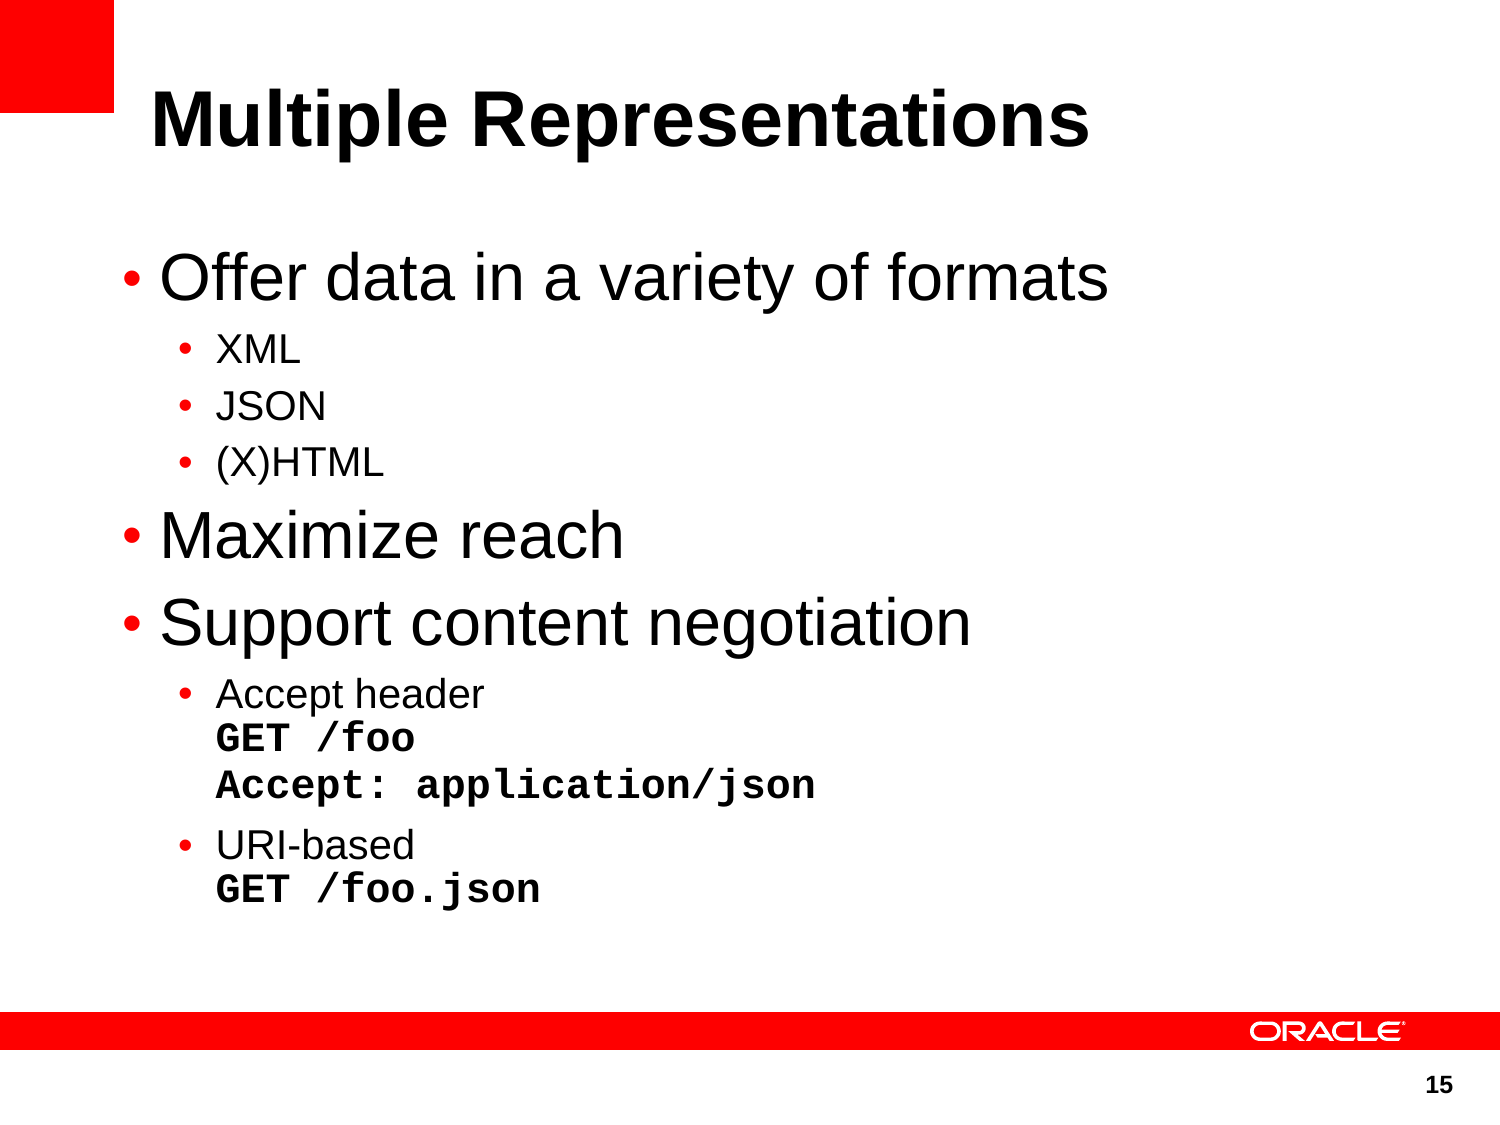

# Multiple Representations
Offer data in a variety of formats
XML
JSON
(X)HTML
Maximize reach
Support content negotiation
Accept header
GET /foo
Accept: application/json
URI-based
GET /foo.json